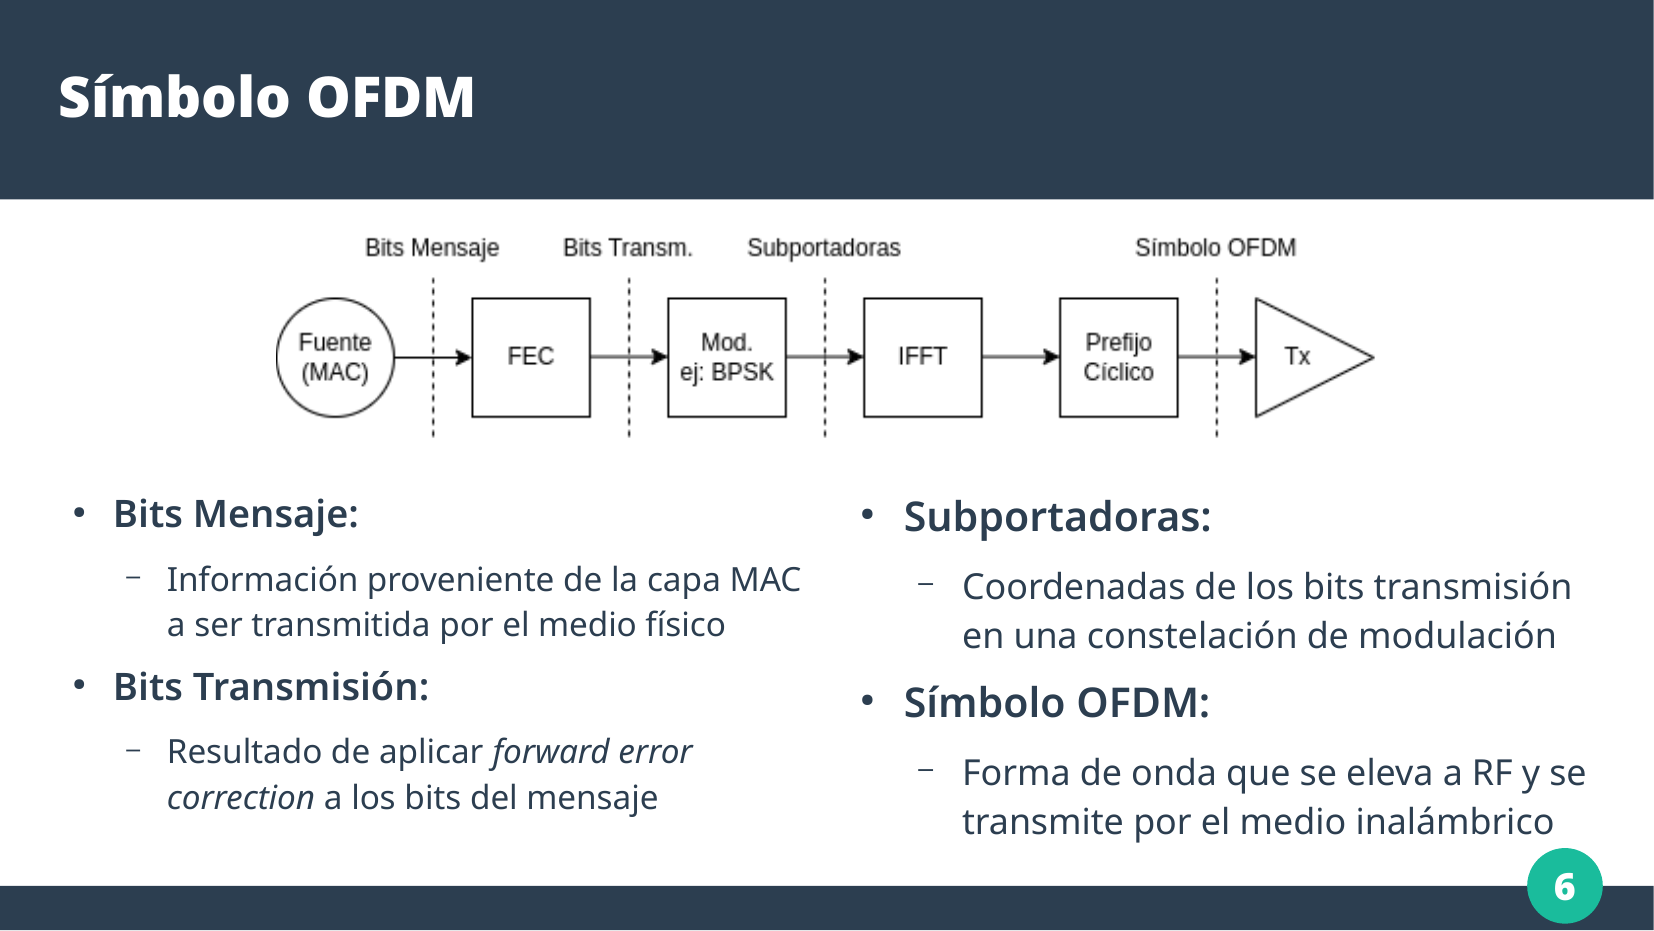

# Símbolo OFDM
Bits Mensaje:
Información proveniente de la capa MAC a ser transmitida por el medio físico
Bits Transmisión:
Resultado de aplicar forward error correction a los bits del mensaje
Subportadoras:
Coordenadas de los bits transmisión en una constelación de modulación
Símbolo OFDM:
Forma de onda que se eleva a RF y se transmite por el medio inalámbrico